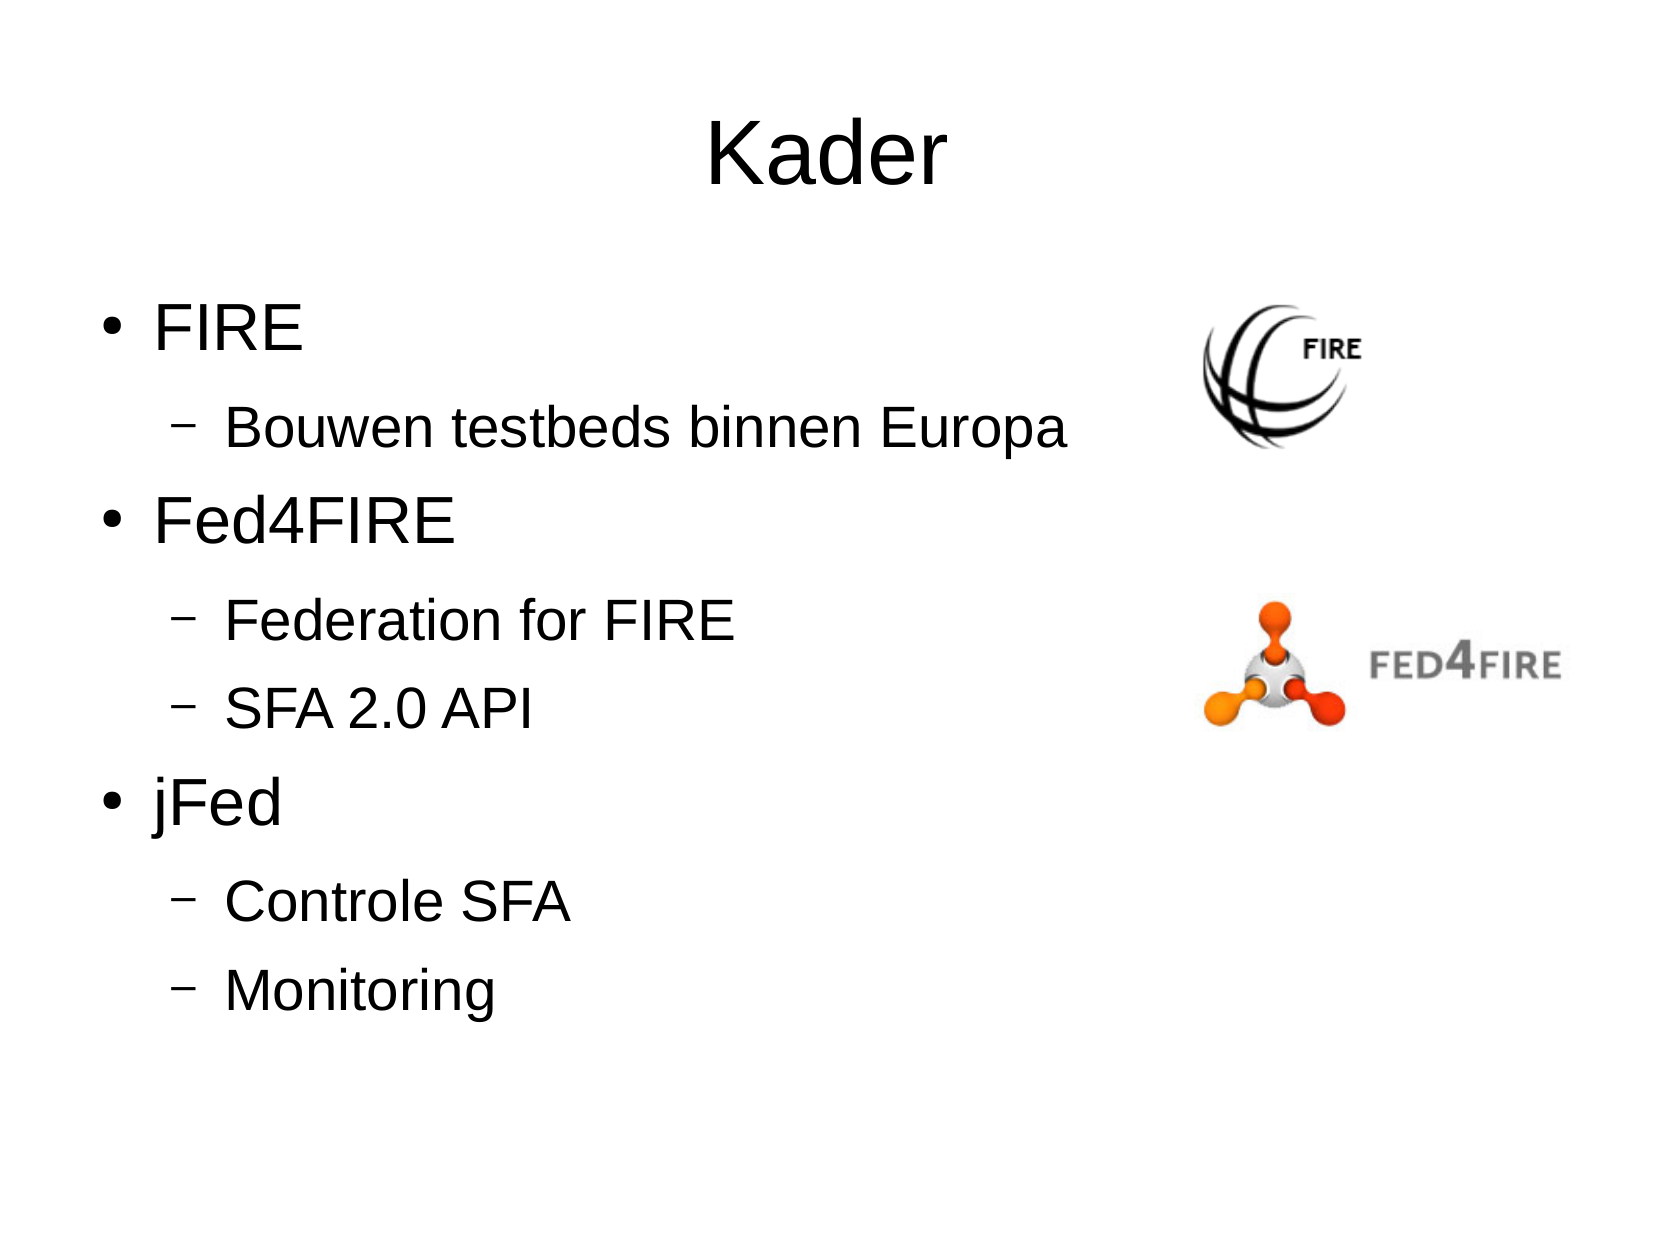

# Kader
FIRE
Bouwen testbeds binnen Europa
Fed4FIRE
Federation for FIRE
SFA 2.0 API
jFed
Controle SFA
Monitoring